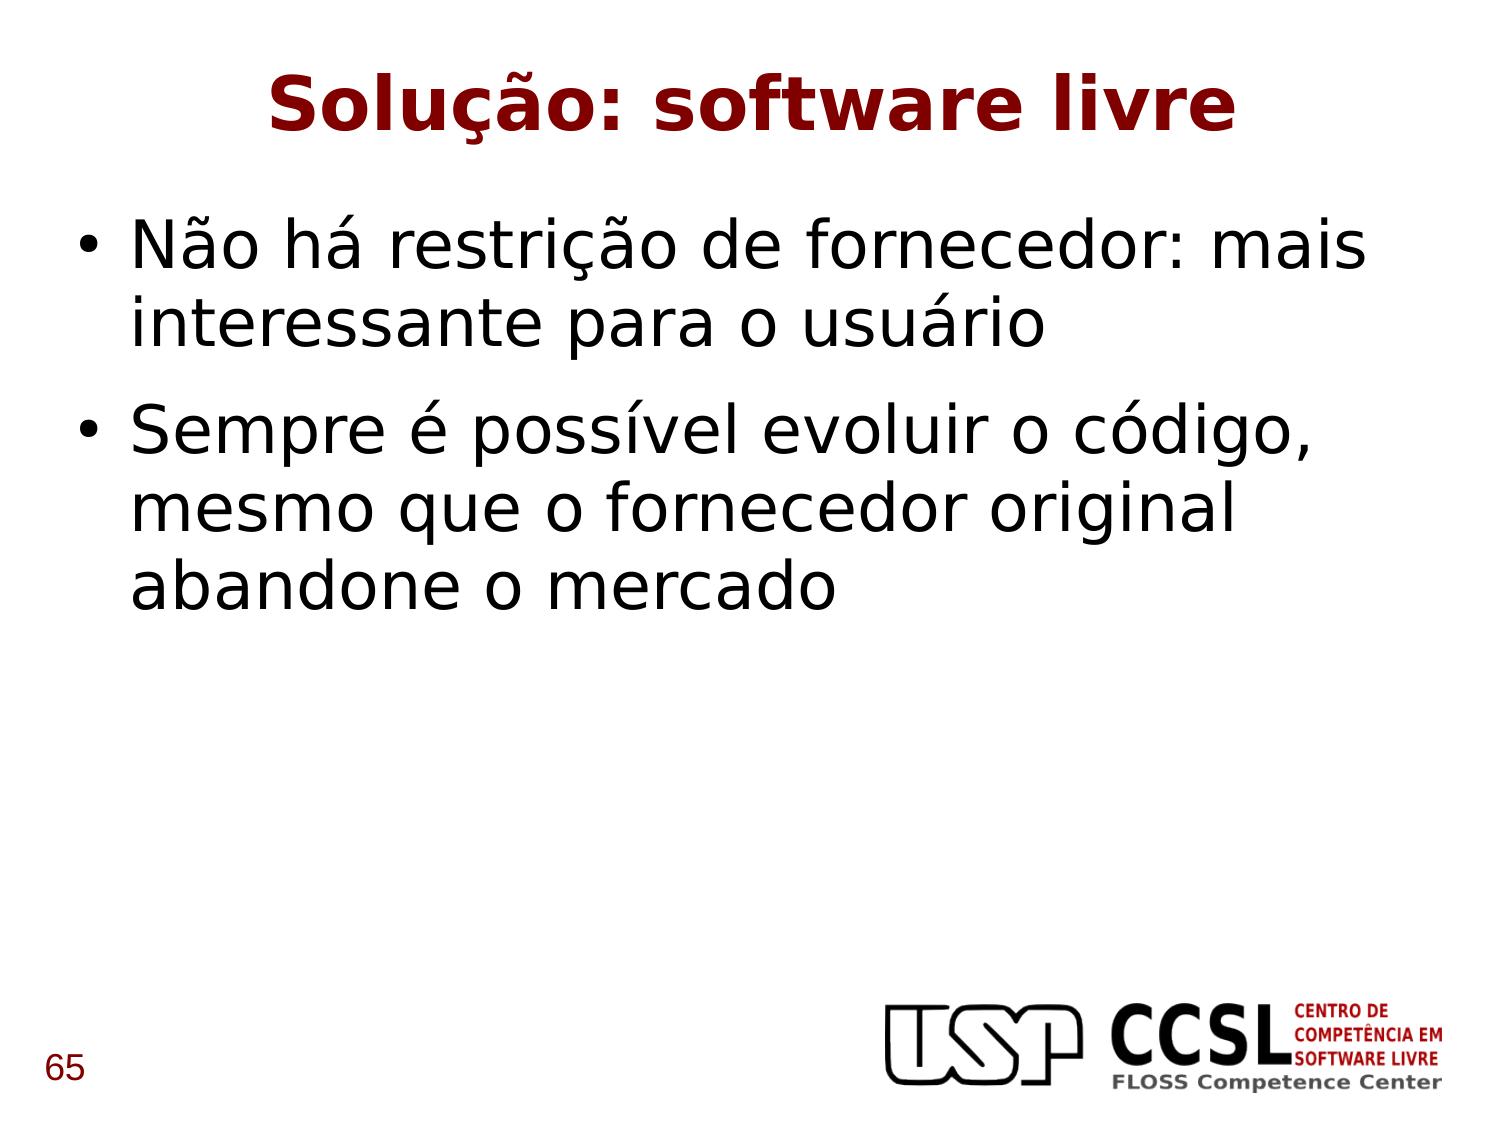

# Solução: software livre
Não há restrição de fornecedor: mais interessante para o usuário
Sempre é possível evoluir o código, mesmo que o fornecedor original abandone o mercado